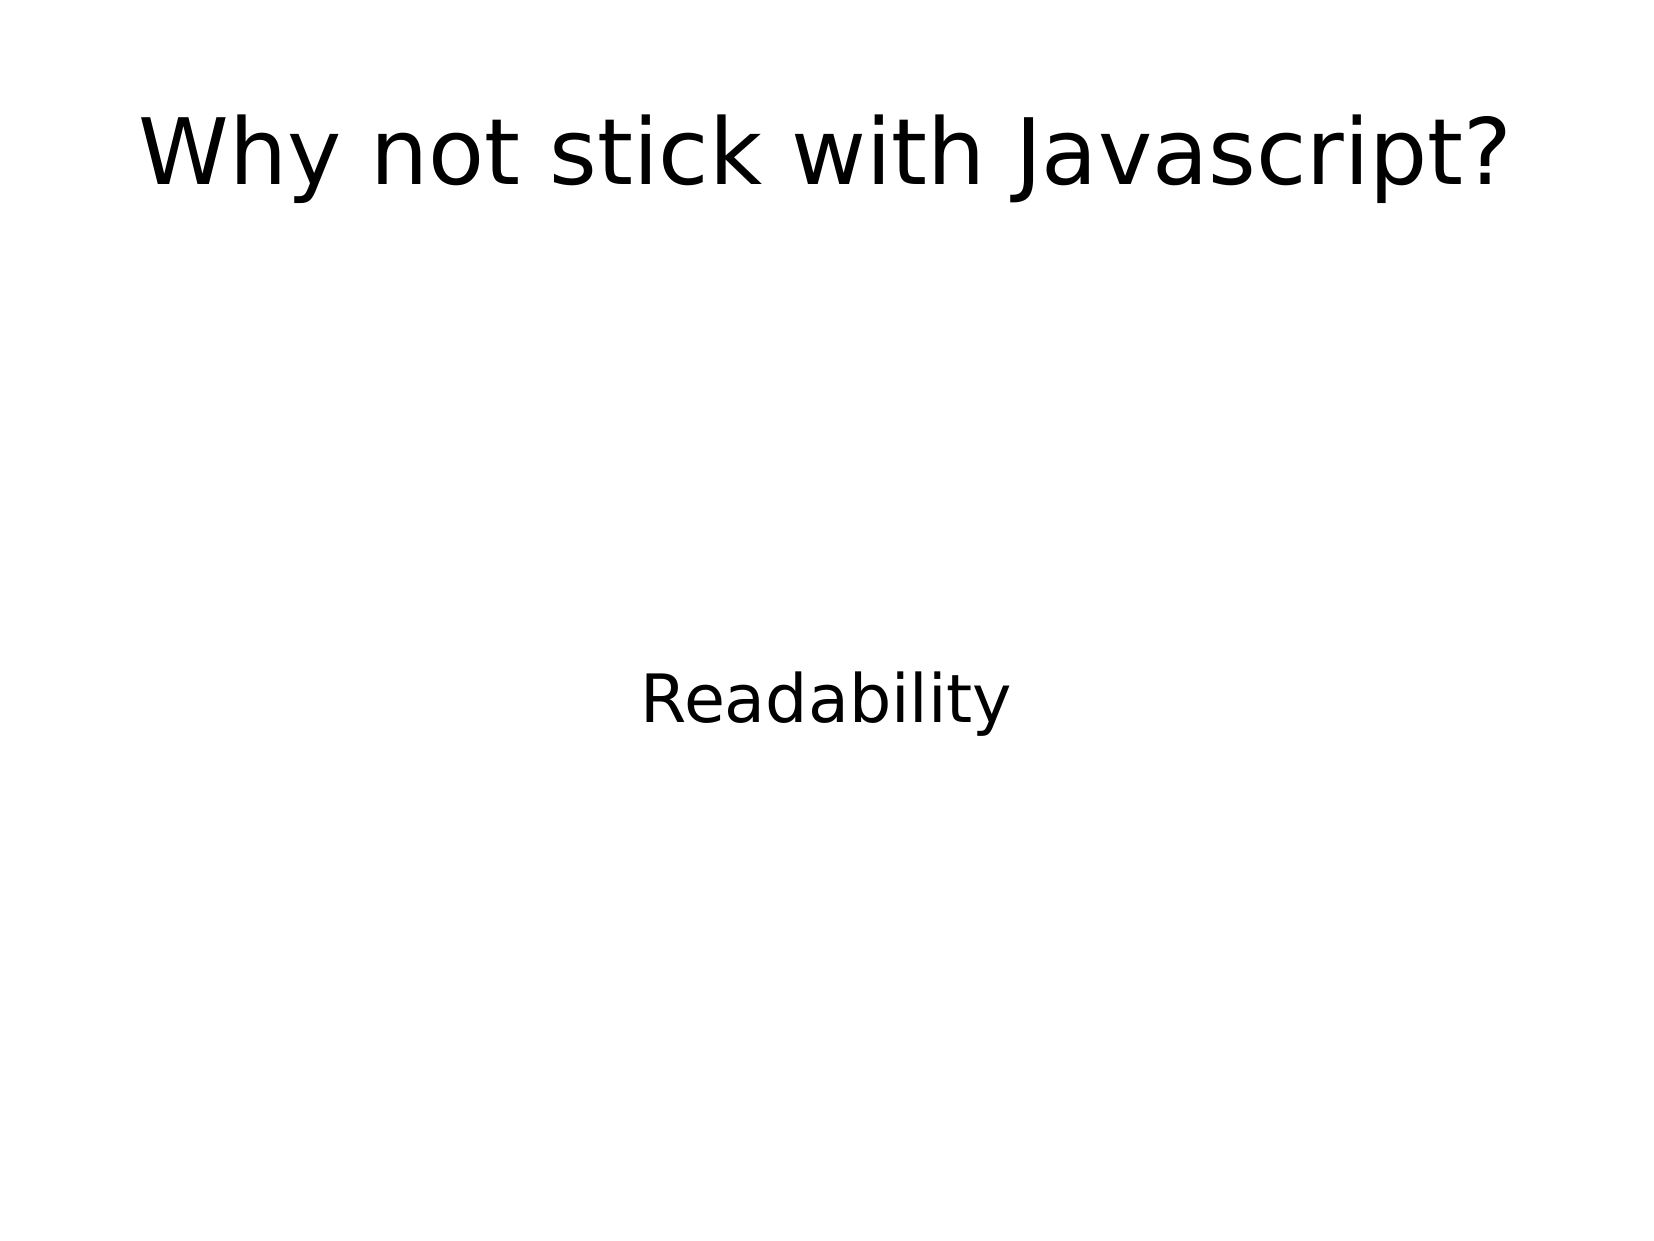

# Why not stick with Javascript?
Readability